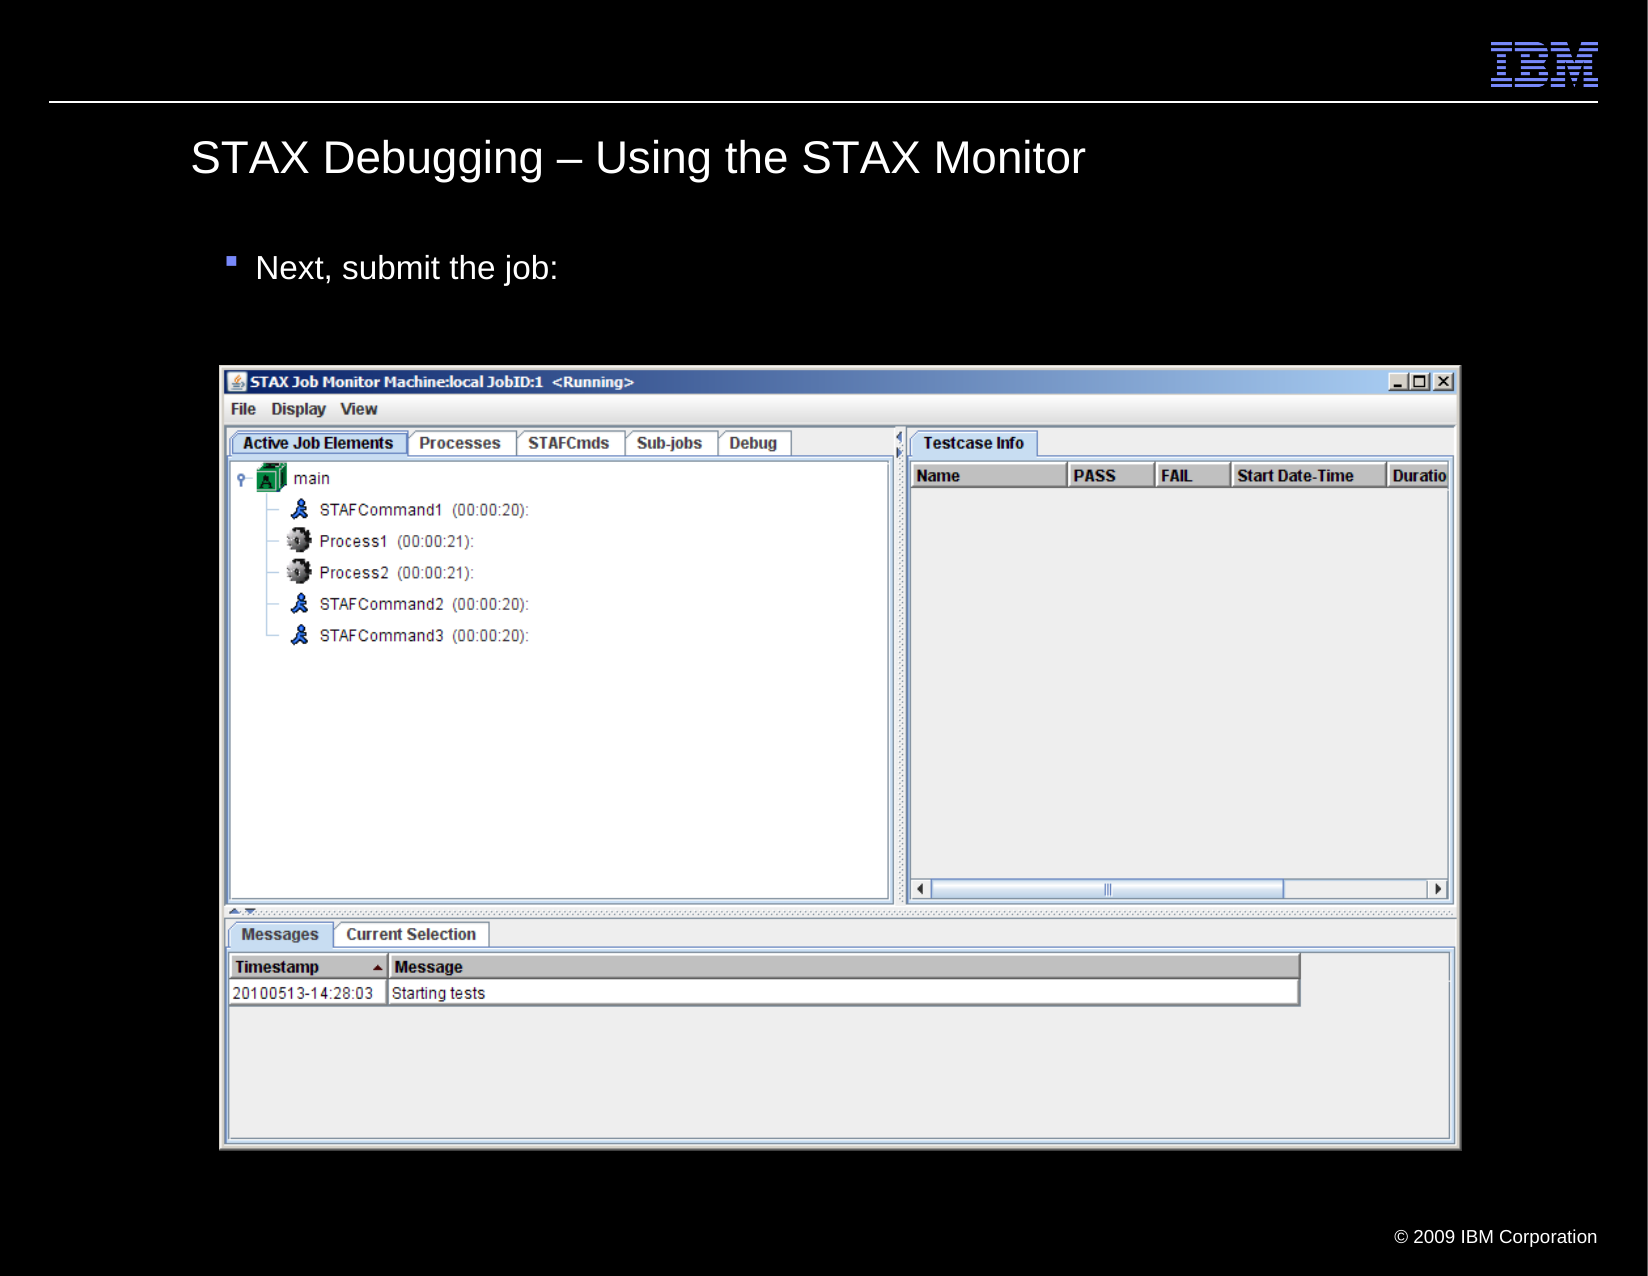

STAX Debugging – Using the STAX Monitor
# Next, submit the job: